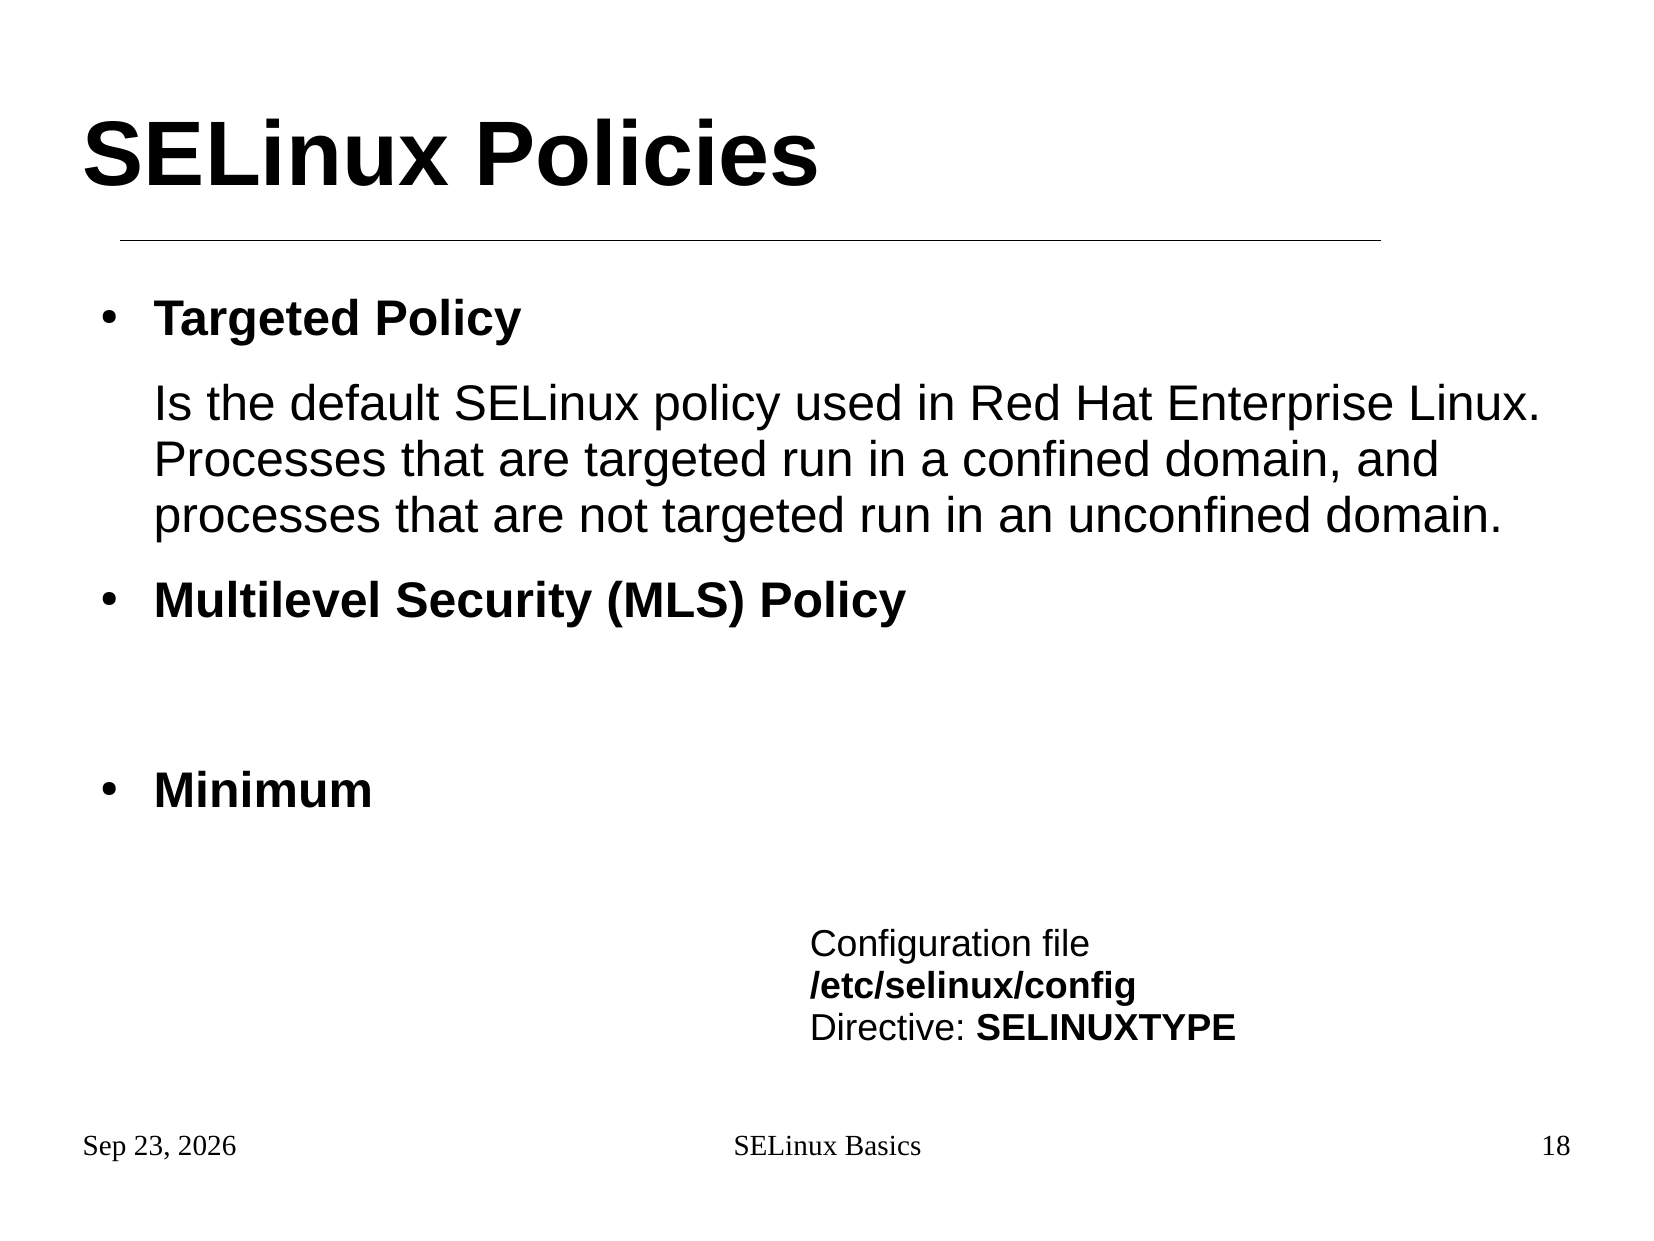

# SELinux Policies
Targeted Policy
Is the default SELinux policy used in Red Hat Enterprise Linux. Processes that are targeted run in a confined domain, and processes that are not targeted run in an unconfined domain.
Multilevel Security (MLS) Policy
Minimum
Configuration file
/etc/selinux/config
Directive: SELINUXTYPE
SELinux Basics
18